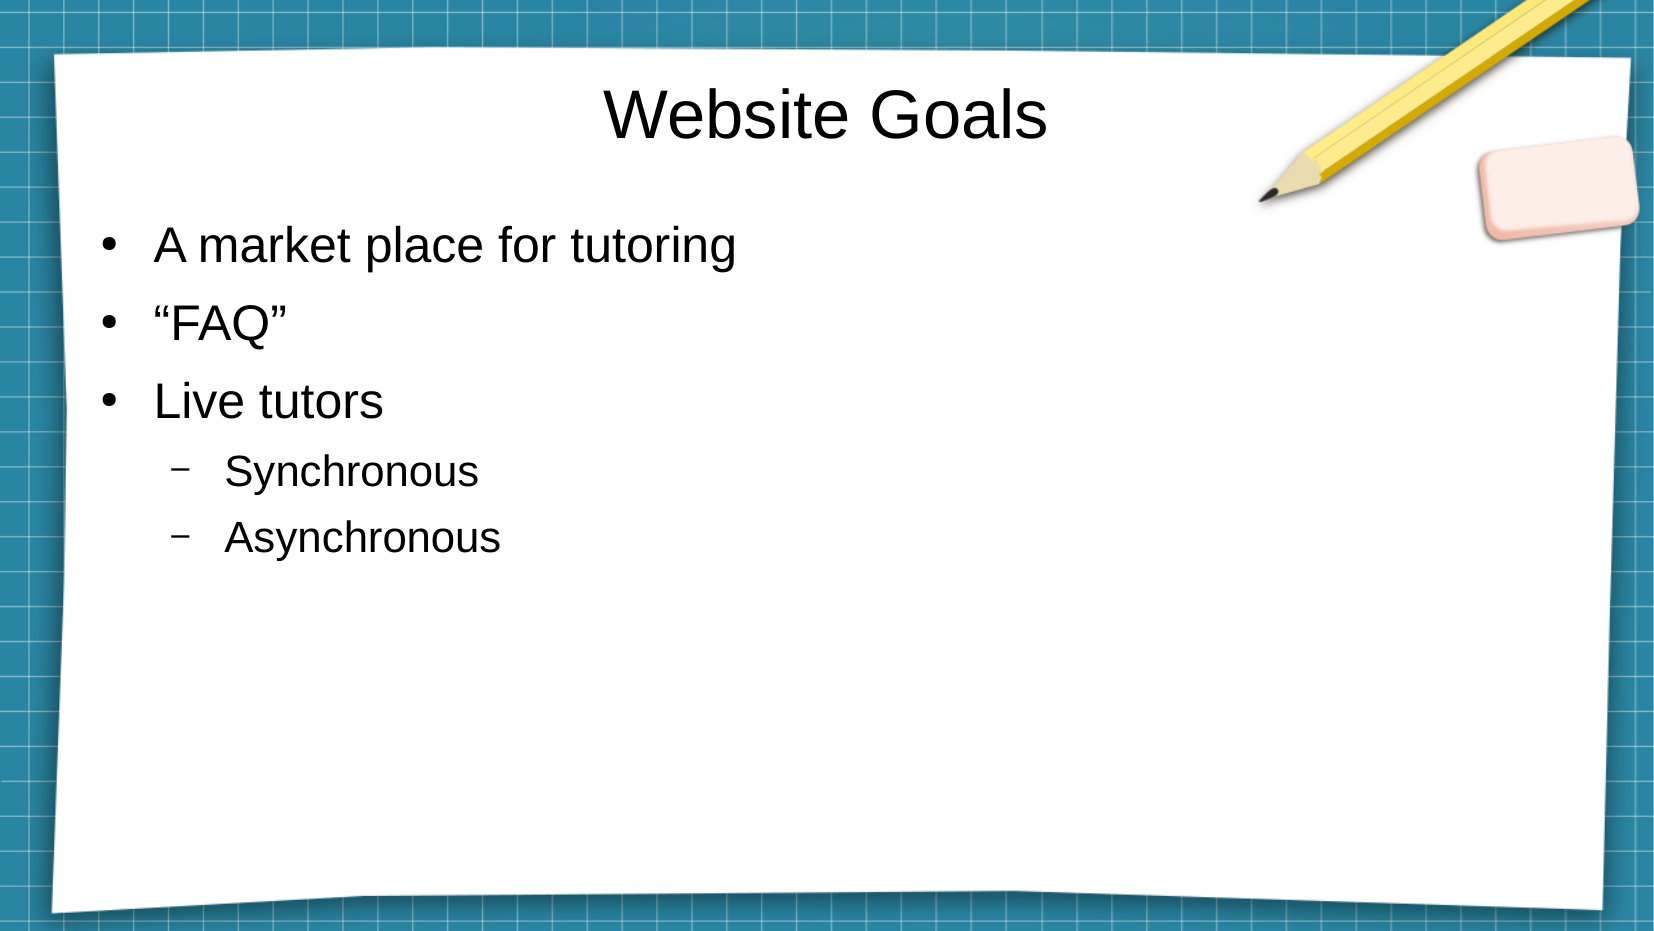

# Website Goals
A market place for tutoring
“FAQ”
Live tutors
Synchronous
Asynchronous